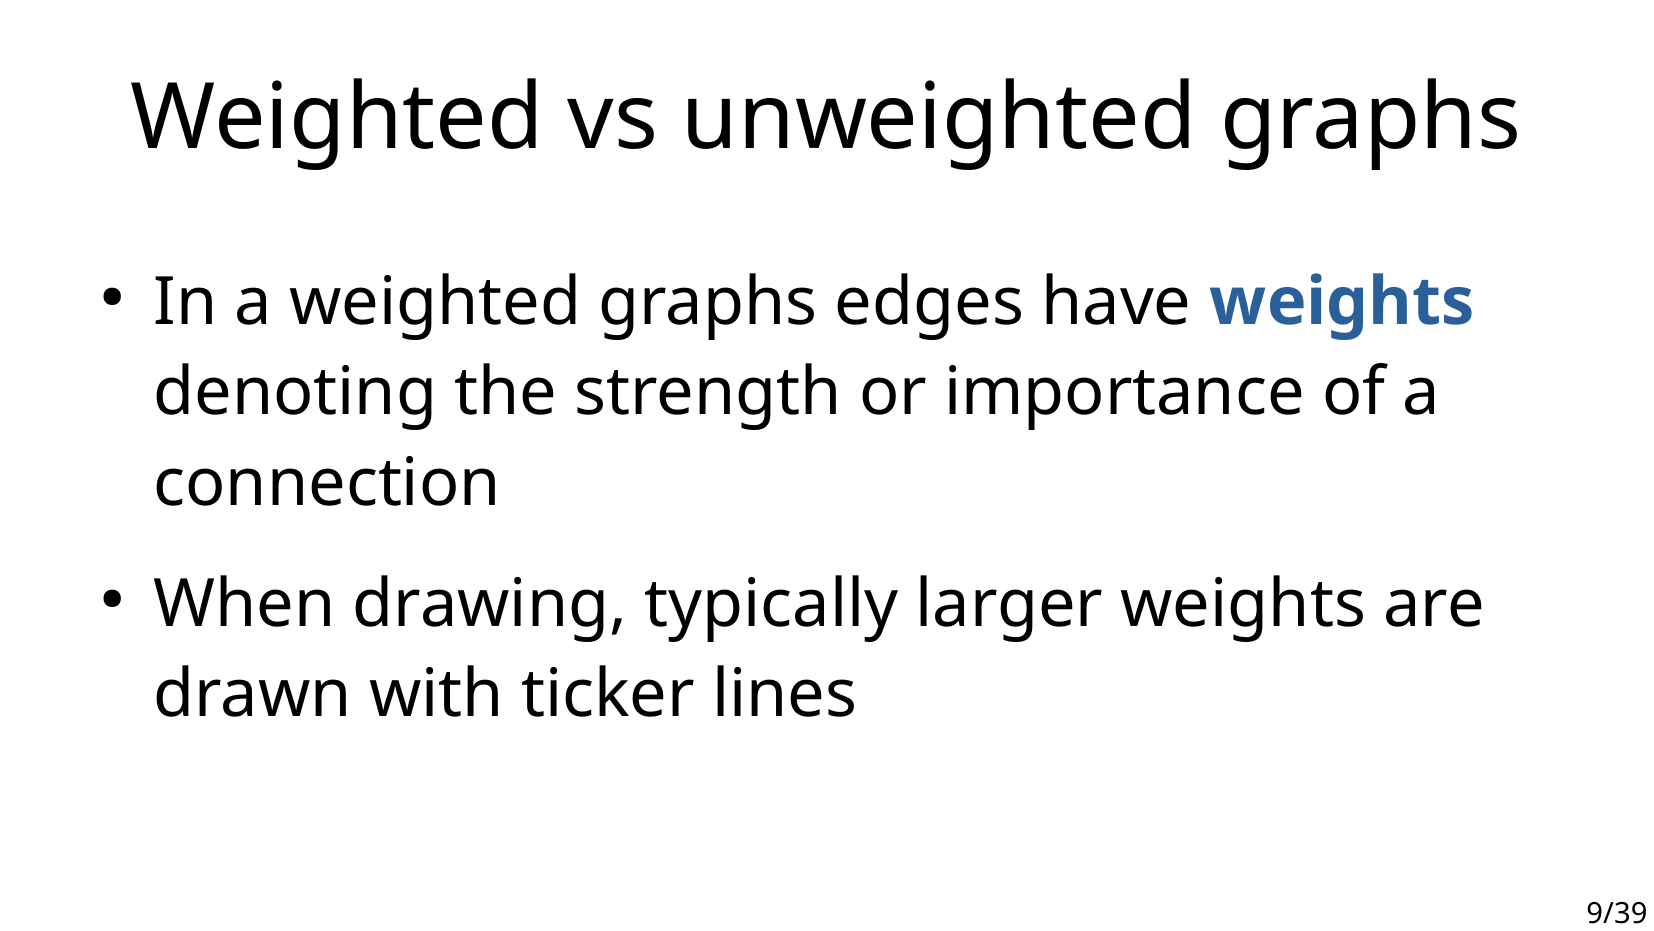

# Weighted vs unweighted graphs
In a weighted graphs edges have weights denoting the strength or importance of a connection
When drawing, typically larger weights are drawn with ticker lines
9